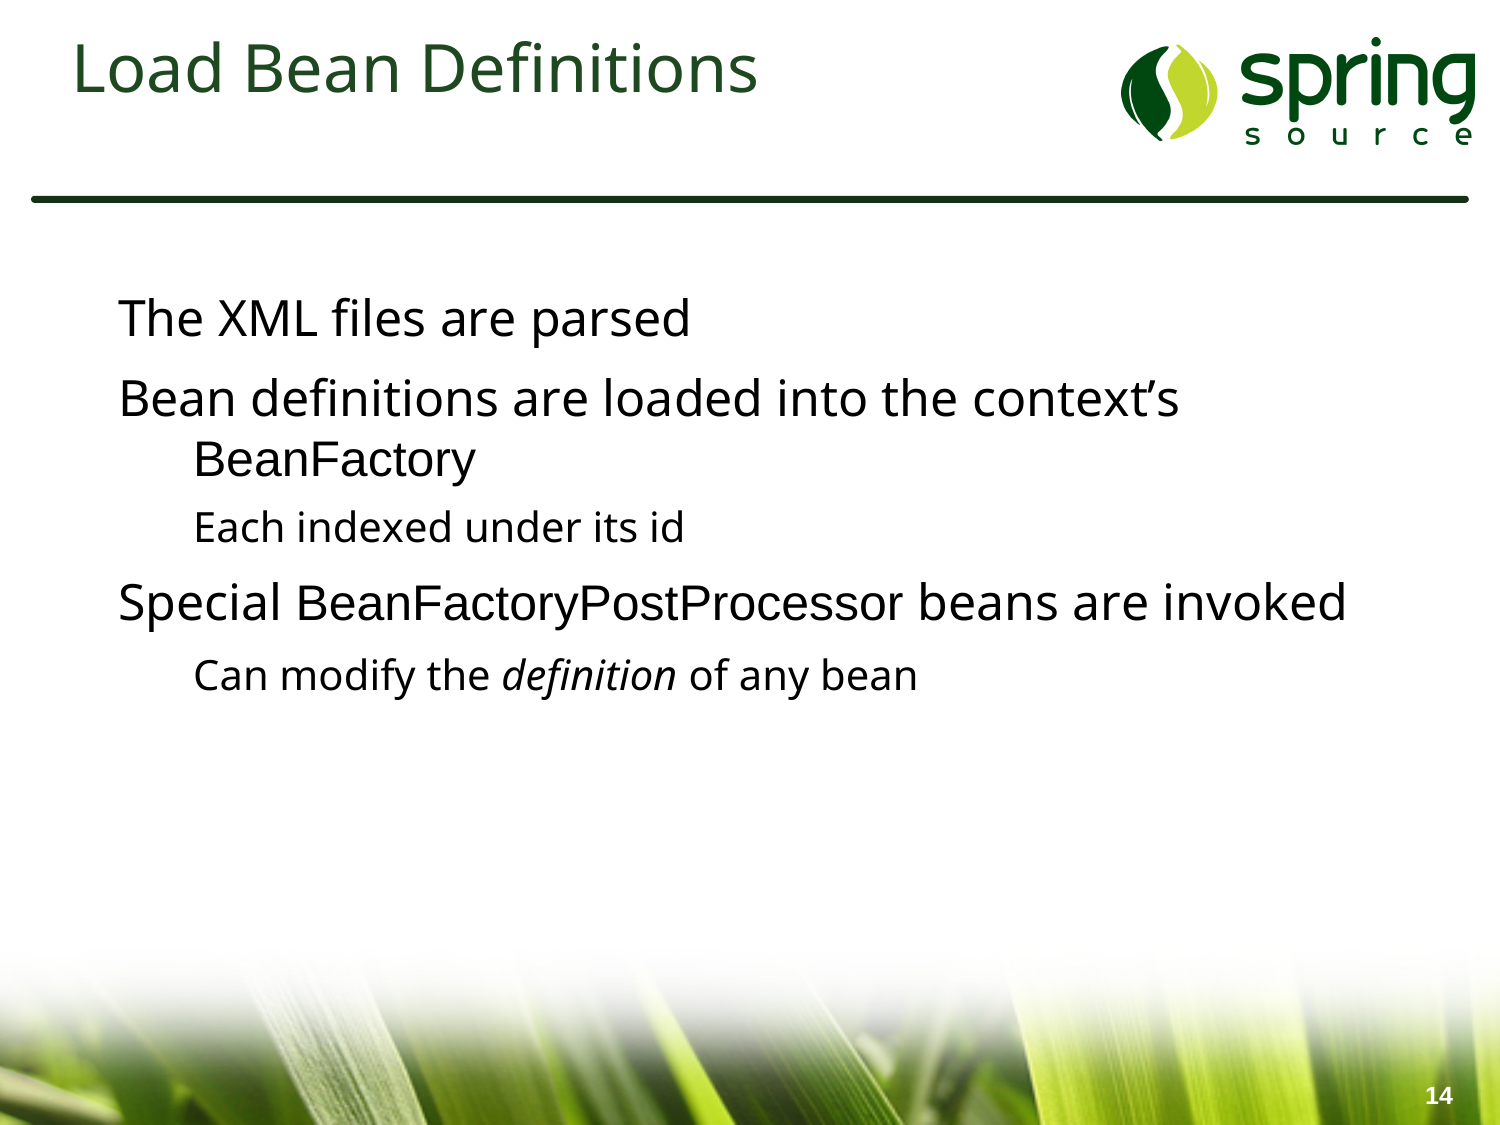

# Load Bean Definitions
The XML files are parsed
Bean definitions are loaded into the context’s BeanFactory
Each indexed under its id
Special BeanFactoryPostProcessor beans are invoked
Can modify the definition of any bean